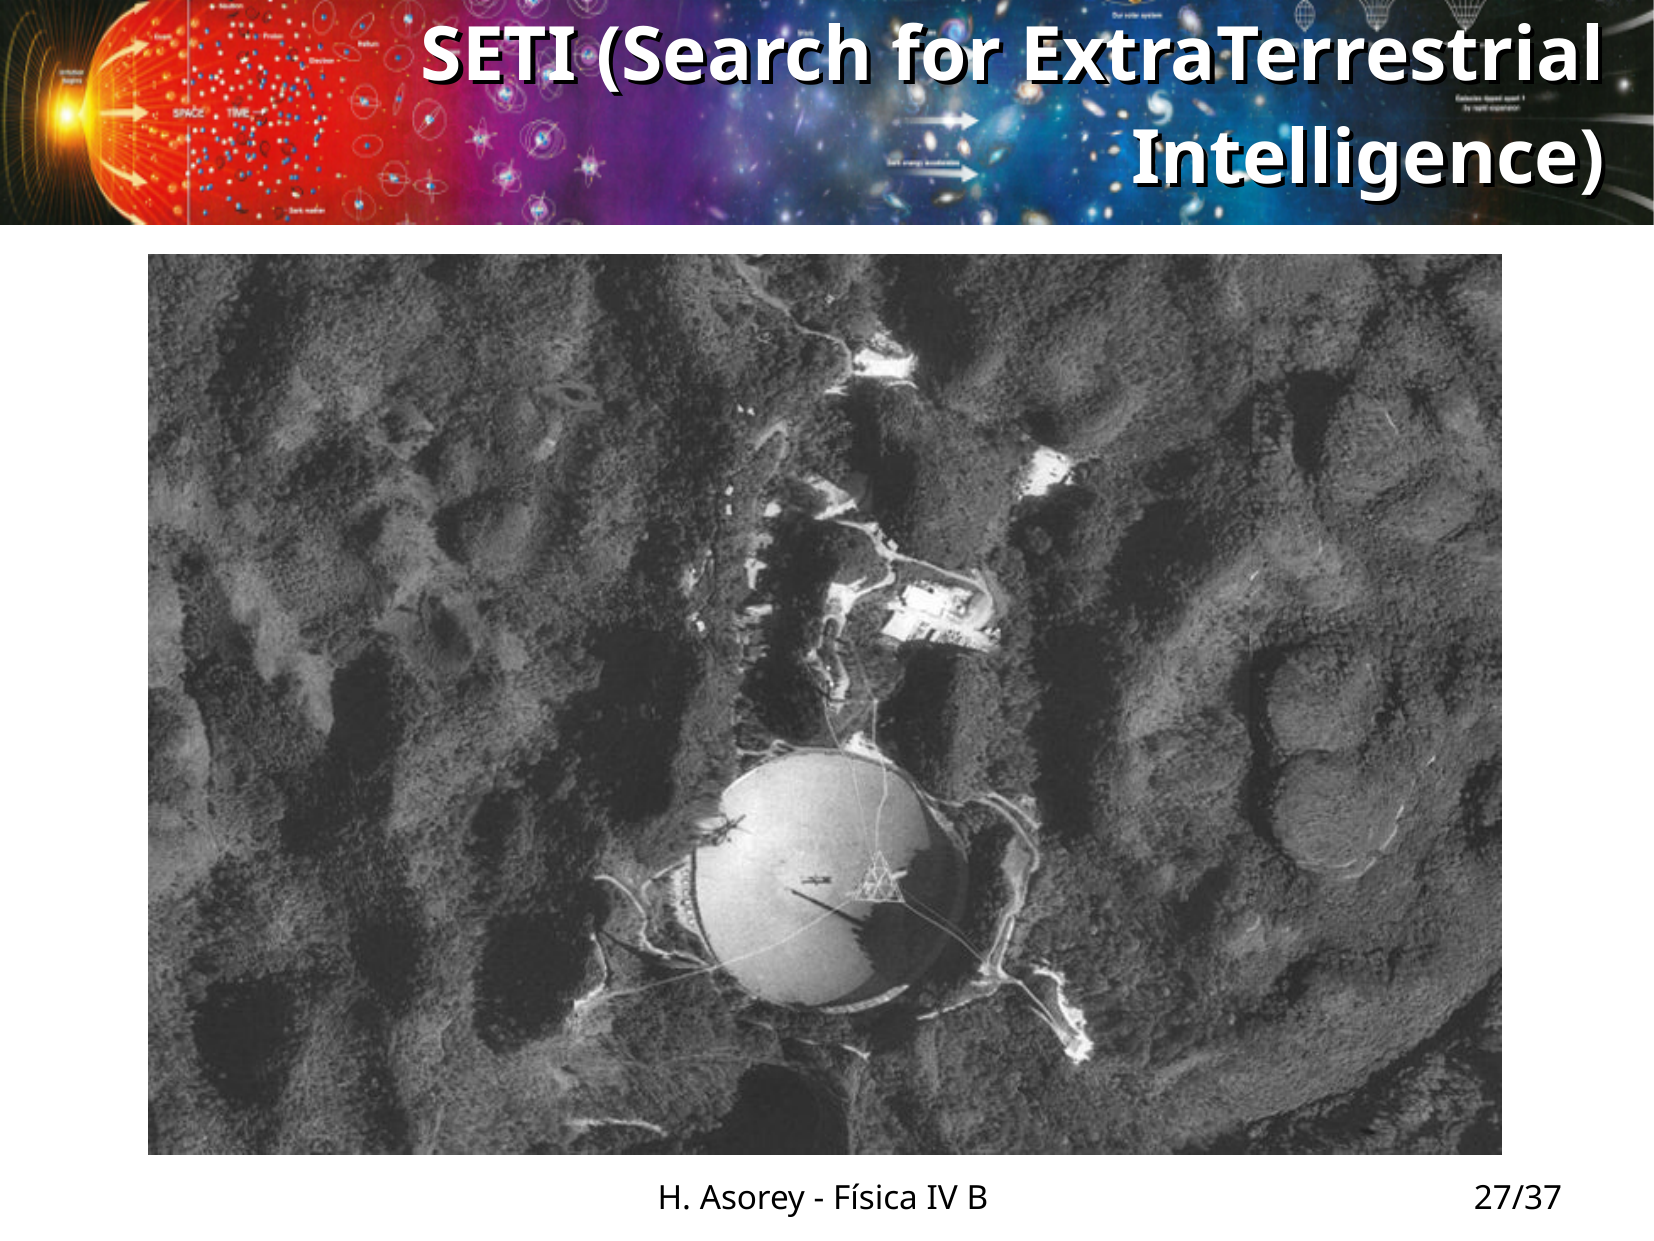

# SETI (Search for ExtraTerrestrial Intelligence)
H. Asorey - Física IV B
27